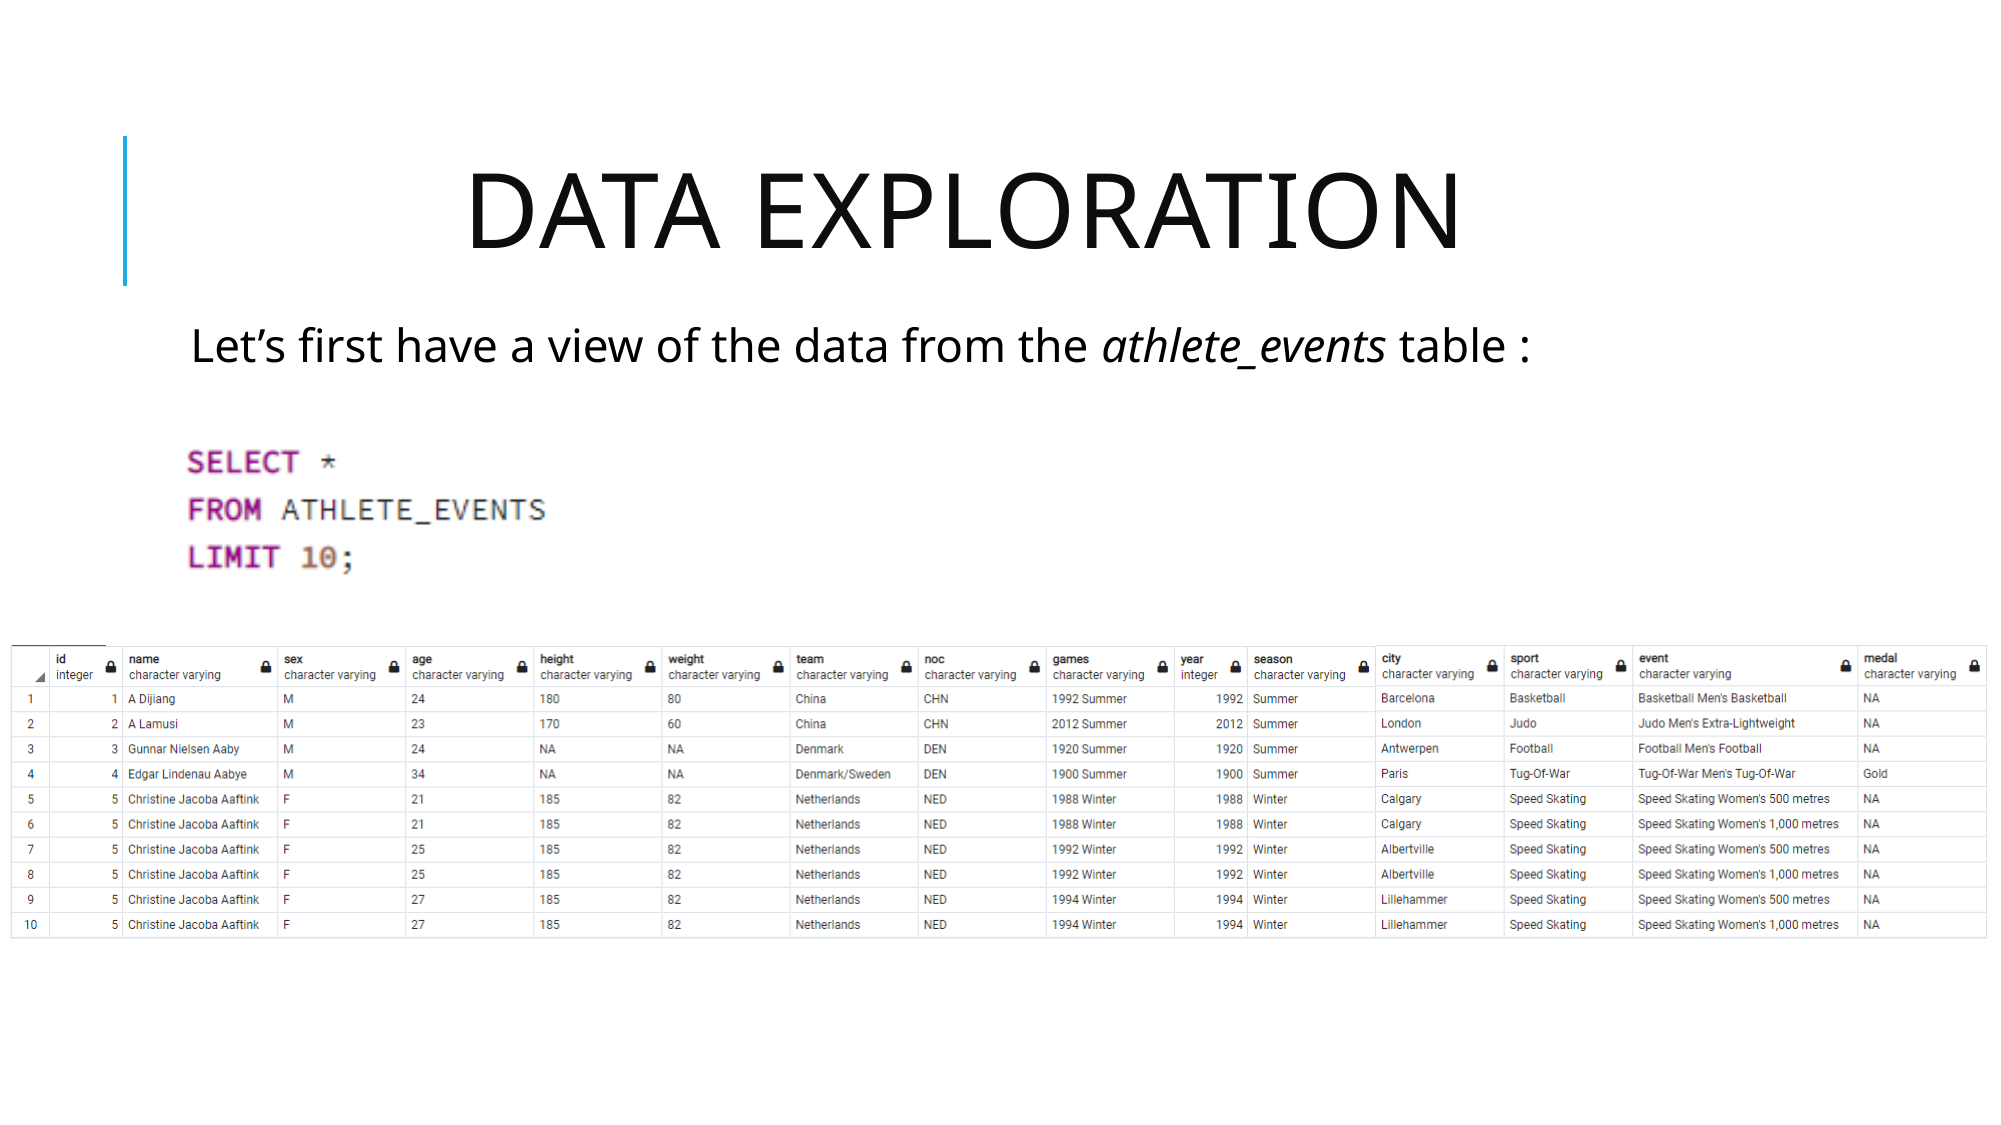

# Data exploration
Let’s first have a view of the data from the athlete_events table :